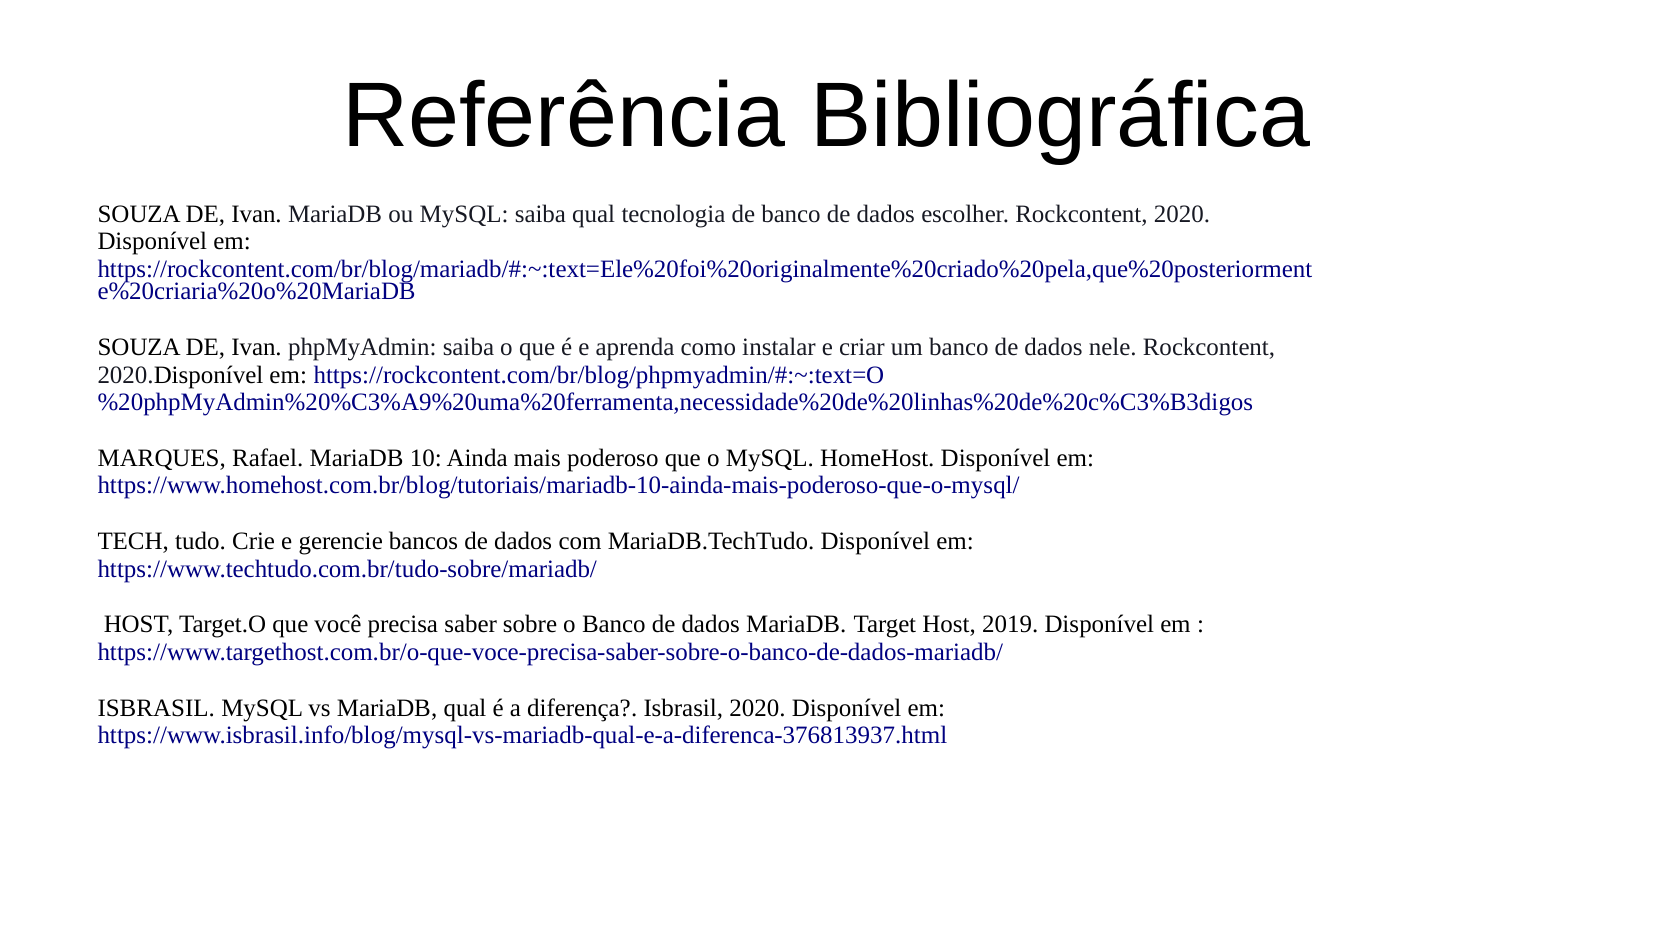

# Referência Bibliográfica
SOUZA DE, Ivan. MariaDB ou MySQL: saiba qual tecnologia de banco de dados escolher. Rockcontent, 2020. Disponível em: https://rockcontent.com/br/blog/mariadb/#:~:text=Ele%20foi%20originalmente%20criado%20pela,que%20posteriormente%20criaria%20o%20MariaDB
SOUZA DE, Ivan. phpMyAdmin: saiba o que é e aprenda como instalar e criar um banco de dados nele. Rockcontent, 2020.Disponível em: https://rockcontent.com/br/blog/phpmyadmin/#:~:text=O
%20phpMyAdmin%20%C3%A9%20uma%20ferramenta,necessidade%20de%20linhas%20de%20c%C3%B3digos
MARQUES, Rafael. MariaDB 10: Ainda mais poderoso que o MySQL. HomeHost. Disponível em: https://www.homehost.com.br/blog/tutoriais/mariadb-10-ainda-mais-poderoso-que-o-mysql/
TECH, tudo. Crie e gerencie bancos de dados com MariaDB.TechTudo. Disponível em: https://www.techtudo.com.br/tudo-sobre/mariadb/
 HOST, Target.O que você precisa saber sobre o Banco de dados MariaDB. Target Host, 2019. Disponível em :https://www.targethost.com.br/o-que-voce-precisa-saber-sobre-o-banco-de-dados-mariadb/
ISBRASIL. MySQL vs MariaDB, qual é a diferença?. Isbrasil, 2020. Disponível em: https://www.isbrasil.info/blog/mysql-vs-mariadb-qual-e-a-diferenca-376813937.html